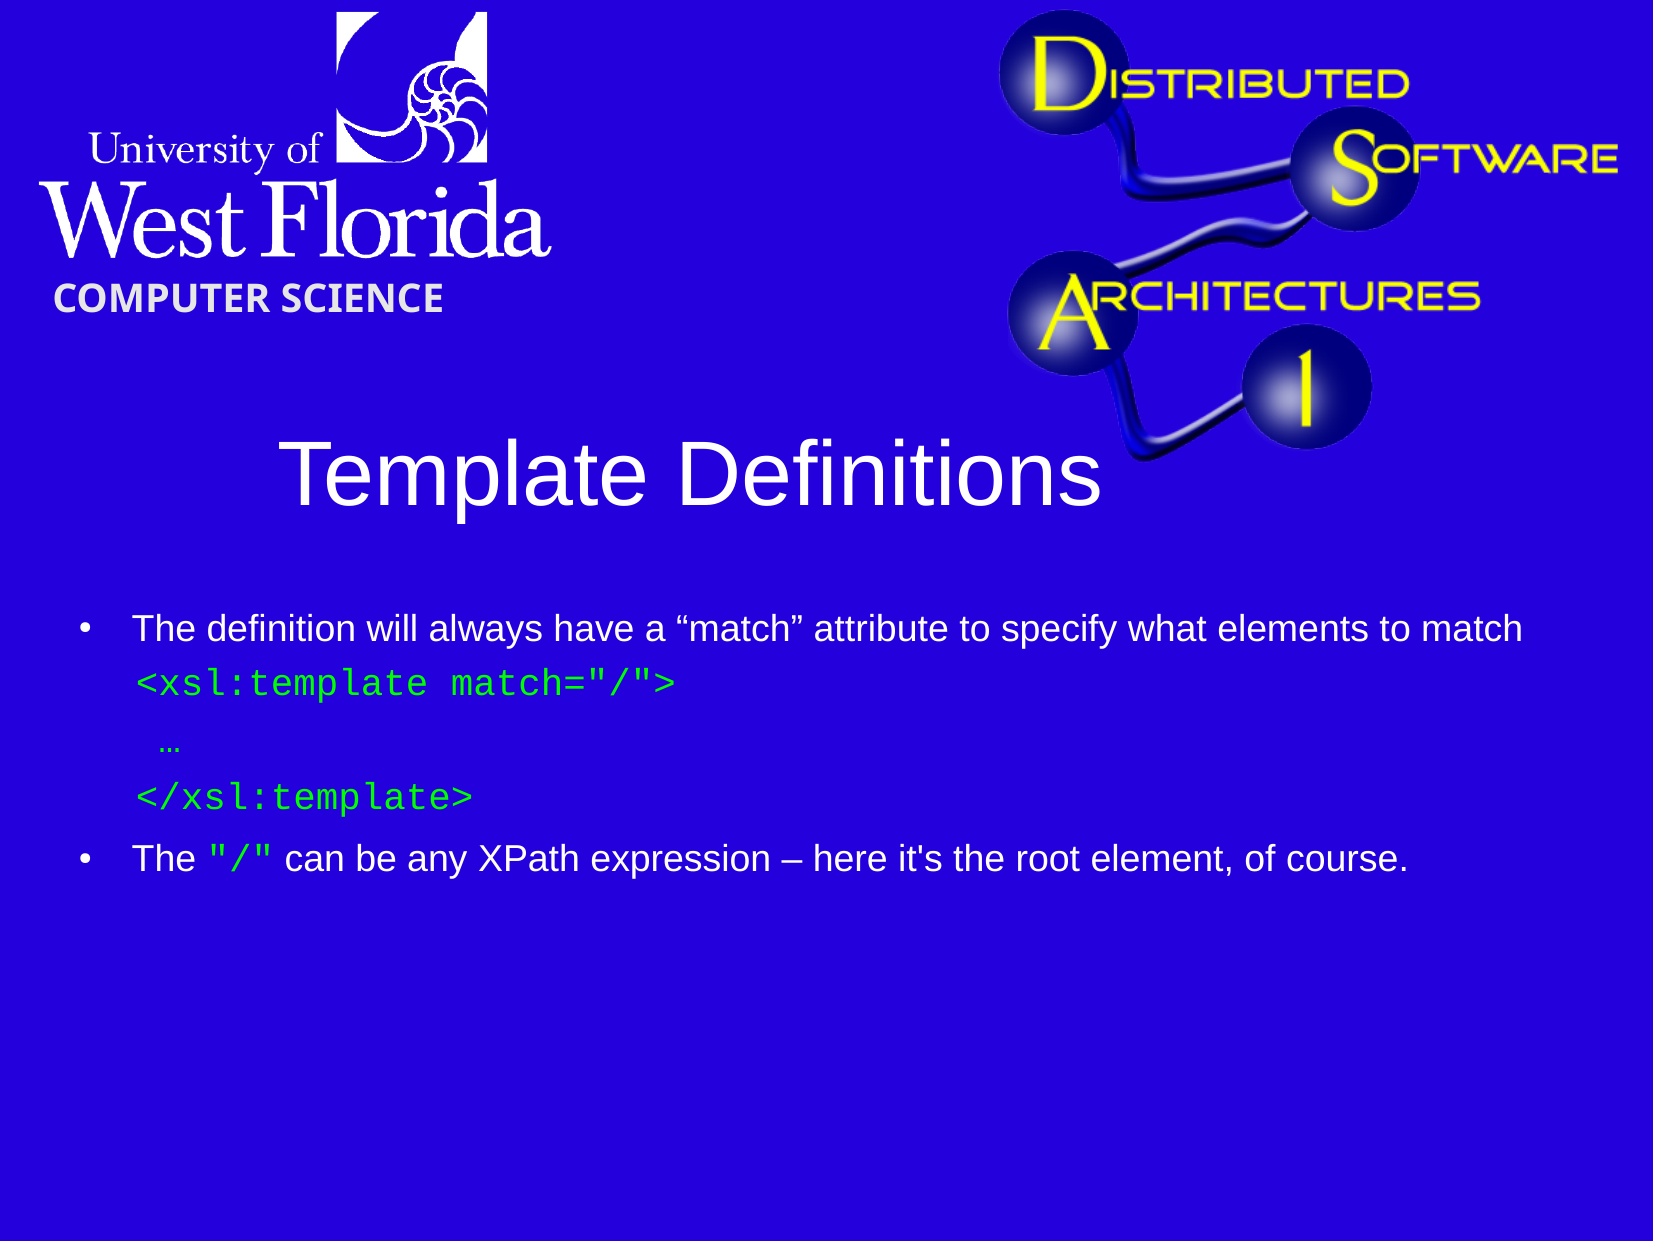

COMPUTER SCIENCE
# Template Definitions
The definition will always have a “match” attribute to specify what elements to match
<xsl:template match="/">
 …
</xsl:template>
The "/" can be any XPath expression – here it's the root element, of course.